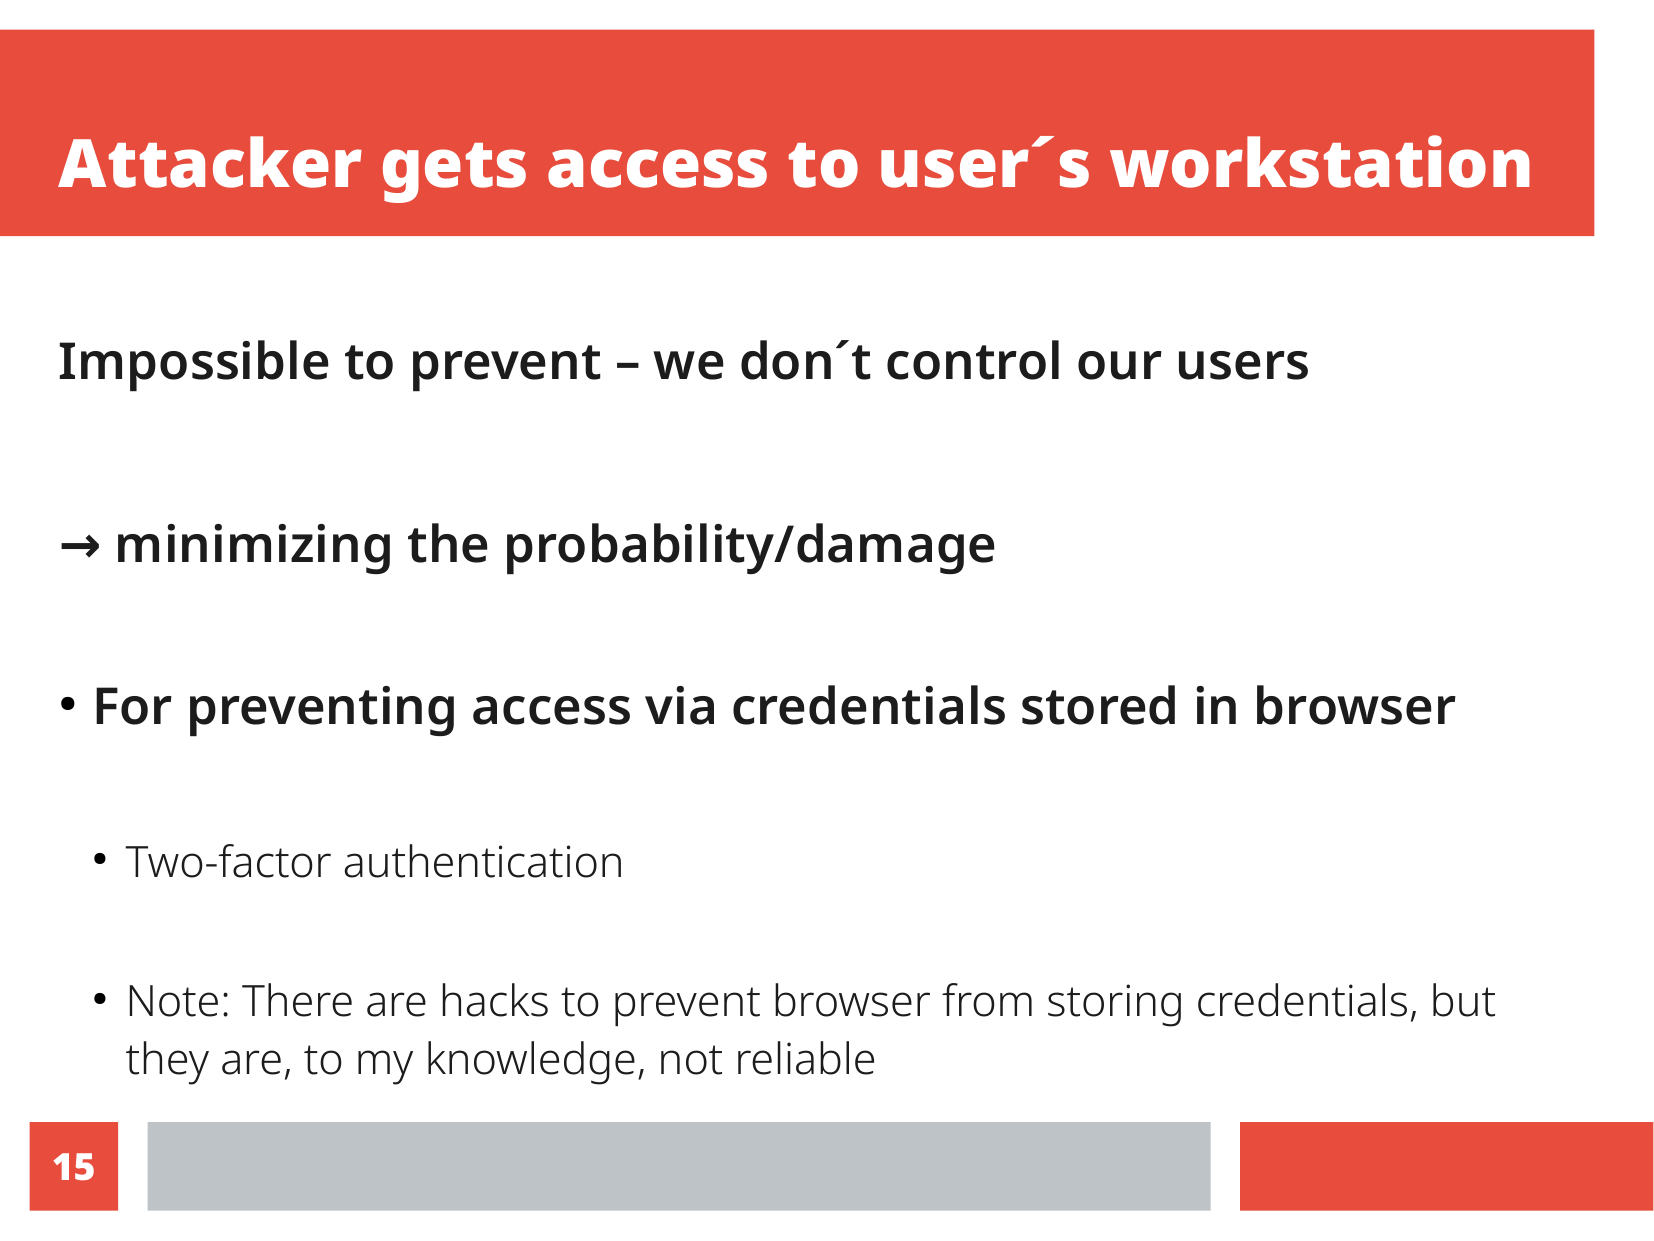

# Attacker gets access to user´s workstation
Impossible to prevent – we don´t control our users
→ minimizing the probability/damage
For preventing access via credentials stored in browser
Two-factor authentication
Note: There are hacks to prevent browser from storing credentials, but they are, to my knowledge, not reliable
15